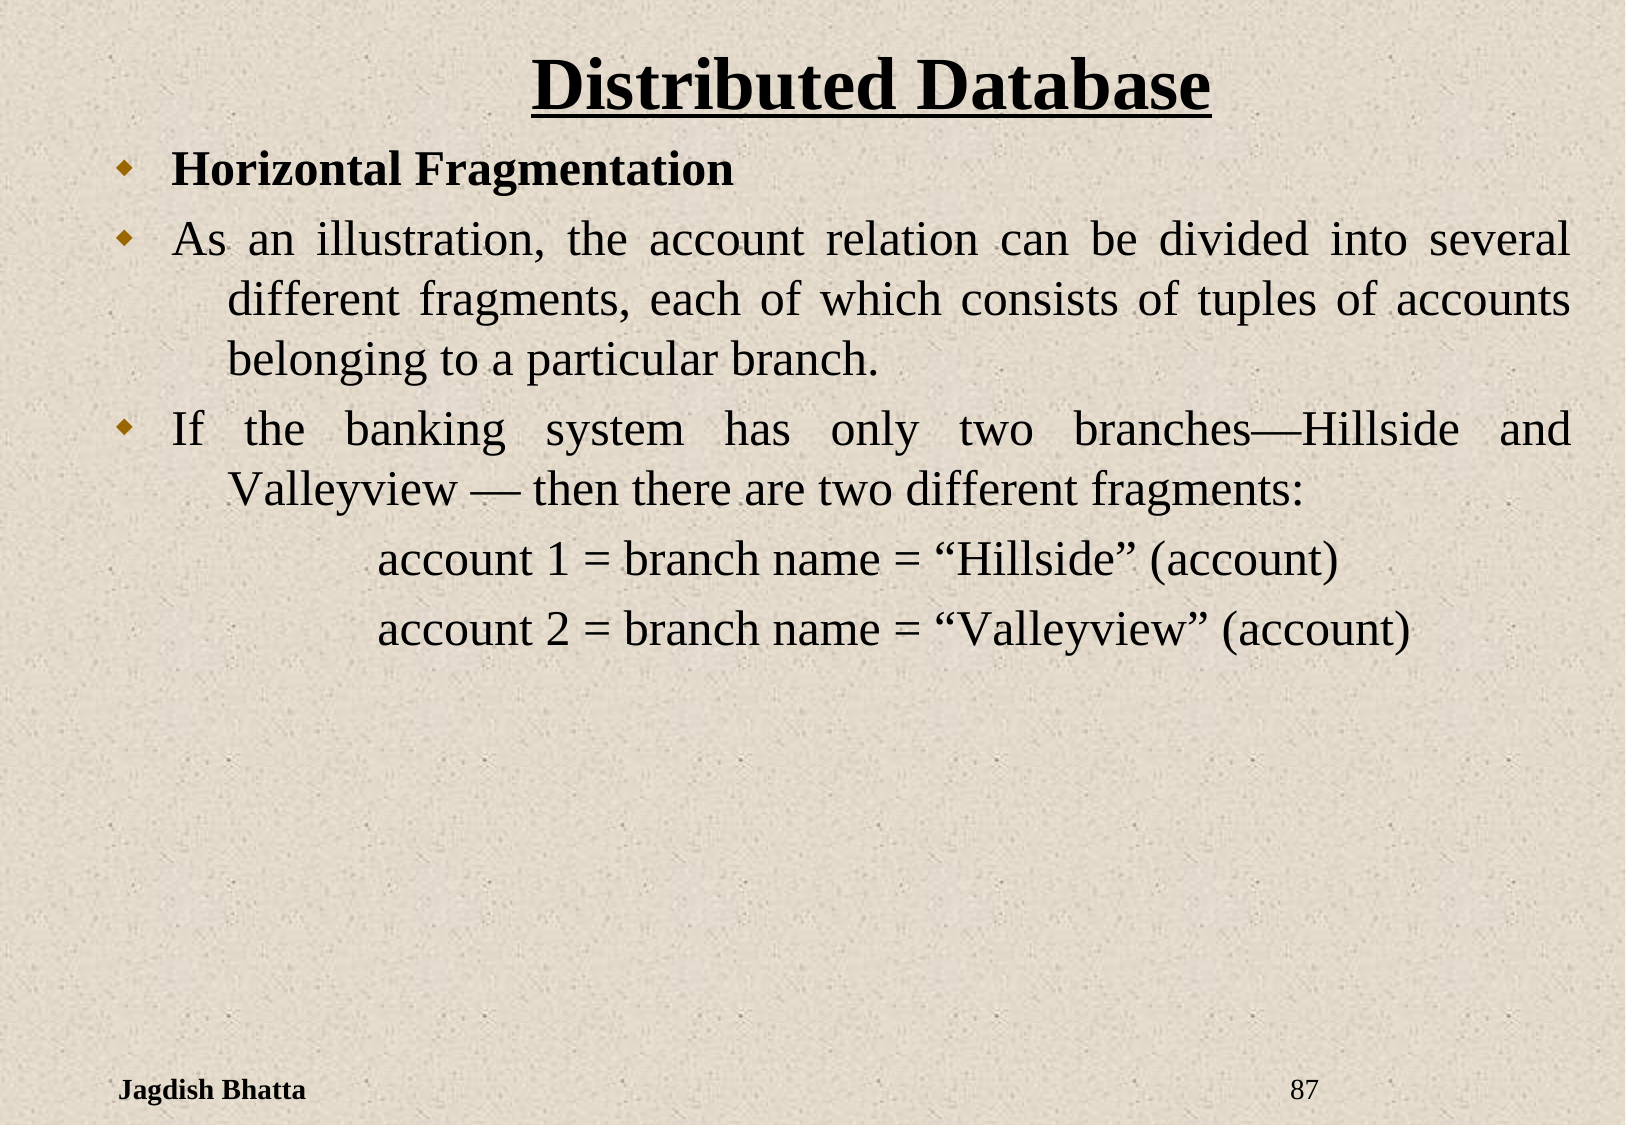

# Distributed Database
Horizontal Fragmentation
As an illustration, the account relation can be divided into several different fragments, each of which consists of tuples of accounts belonging to a particular branch.
If the banking system has only two branches—Hillside and Valleyview — then there are two different fragments:
		account 1 = branch name = “Hillside” (account)
		account 2 = branch name = “Valleyview” (account)
Jagdish Bhatta
86